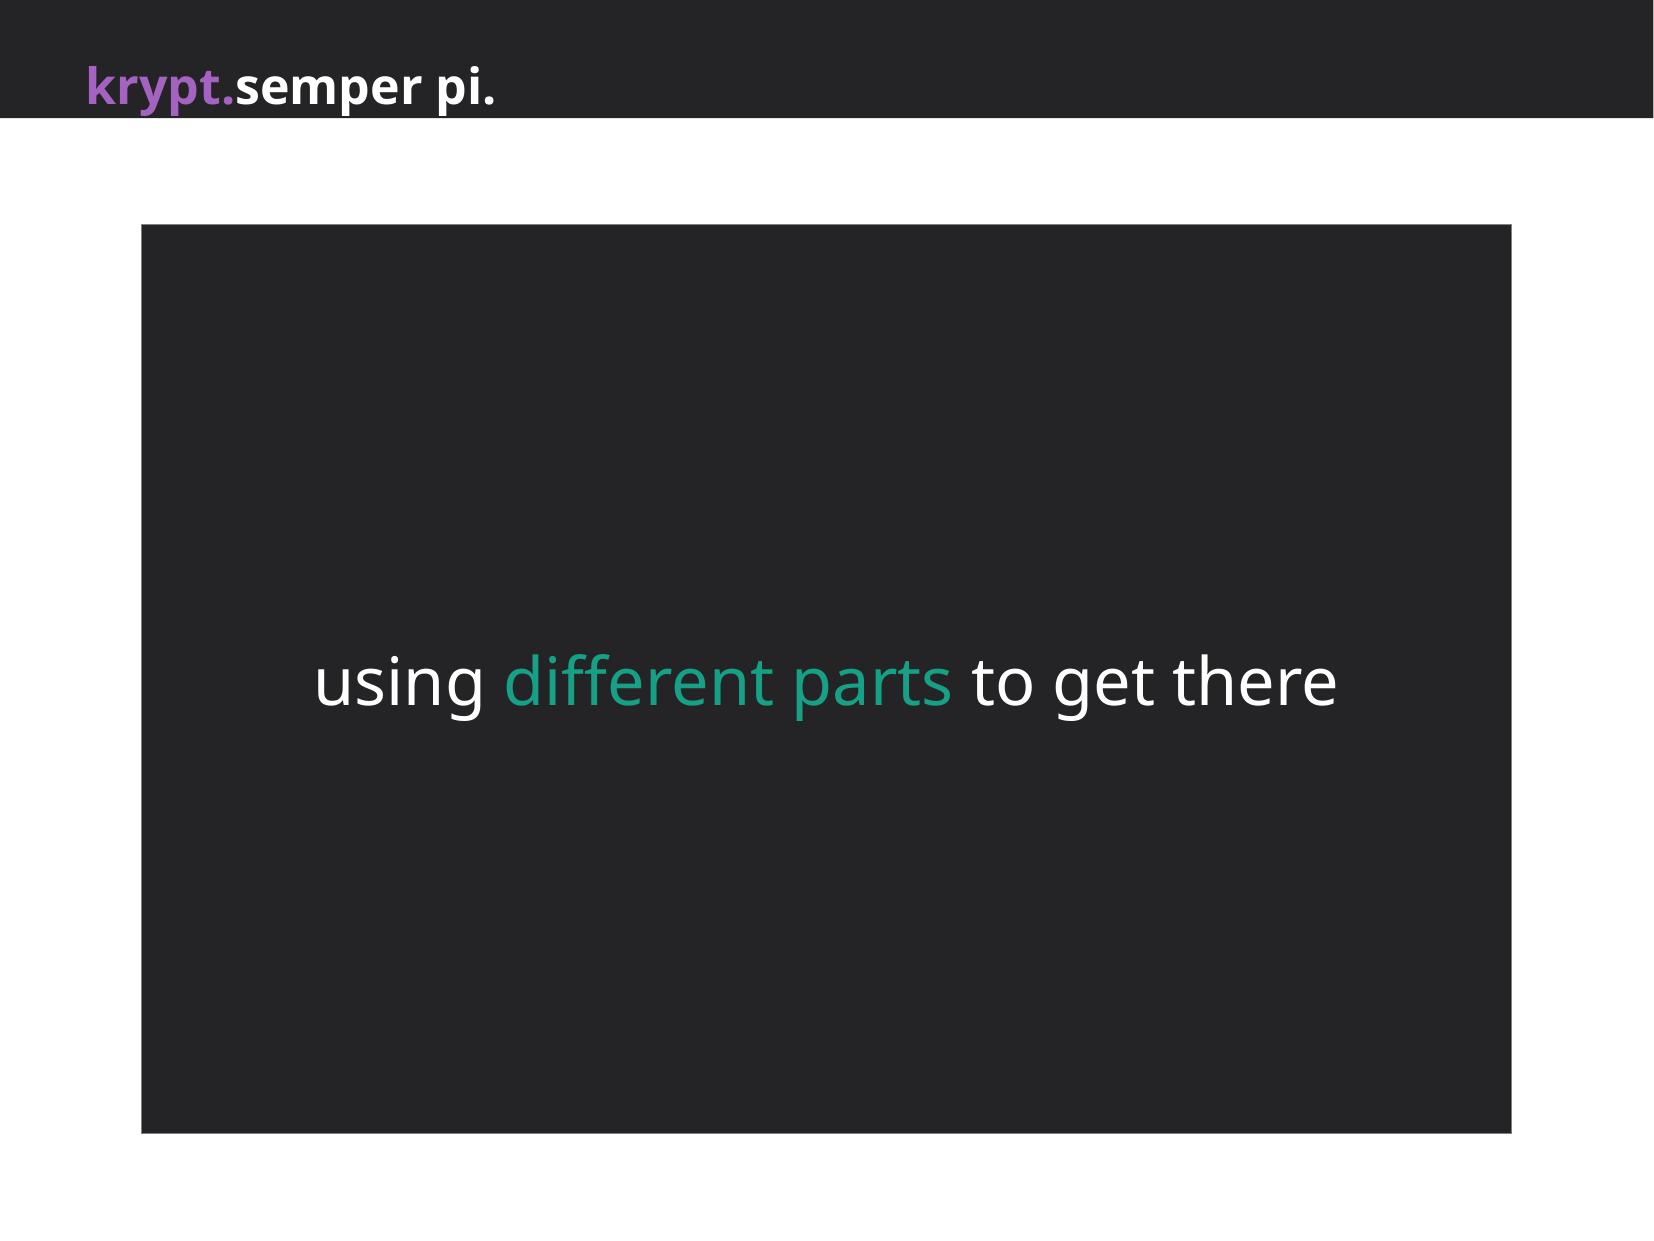

krypt.semper pi.
using different parts to get there
krypt first of all is a framework